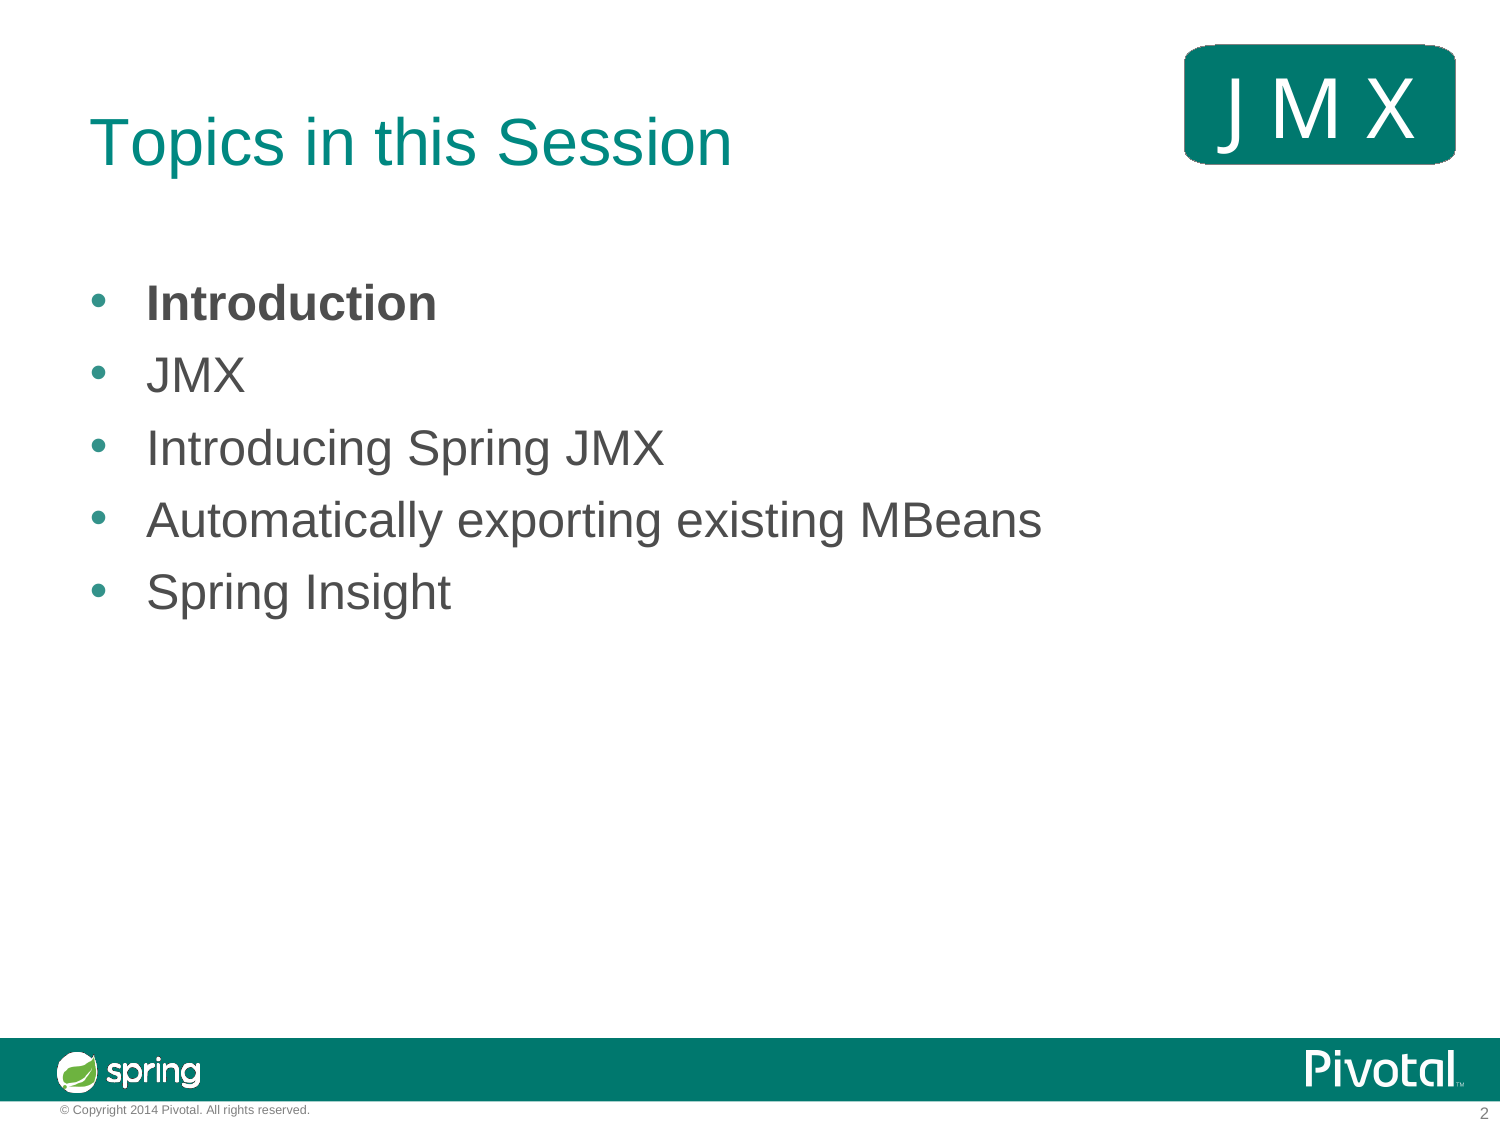

J M X
# Topics in this Session
Introduction
JMX
Introducing Spring JMX
Automatically exporting existing MBeans
Spring Insight